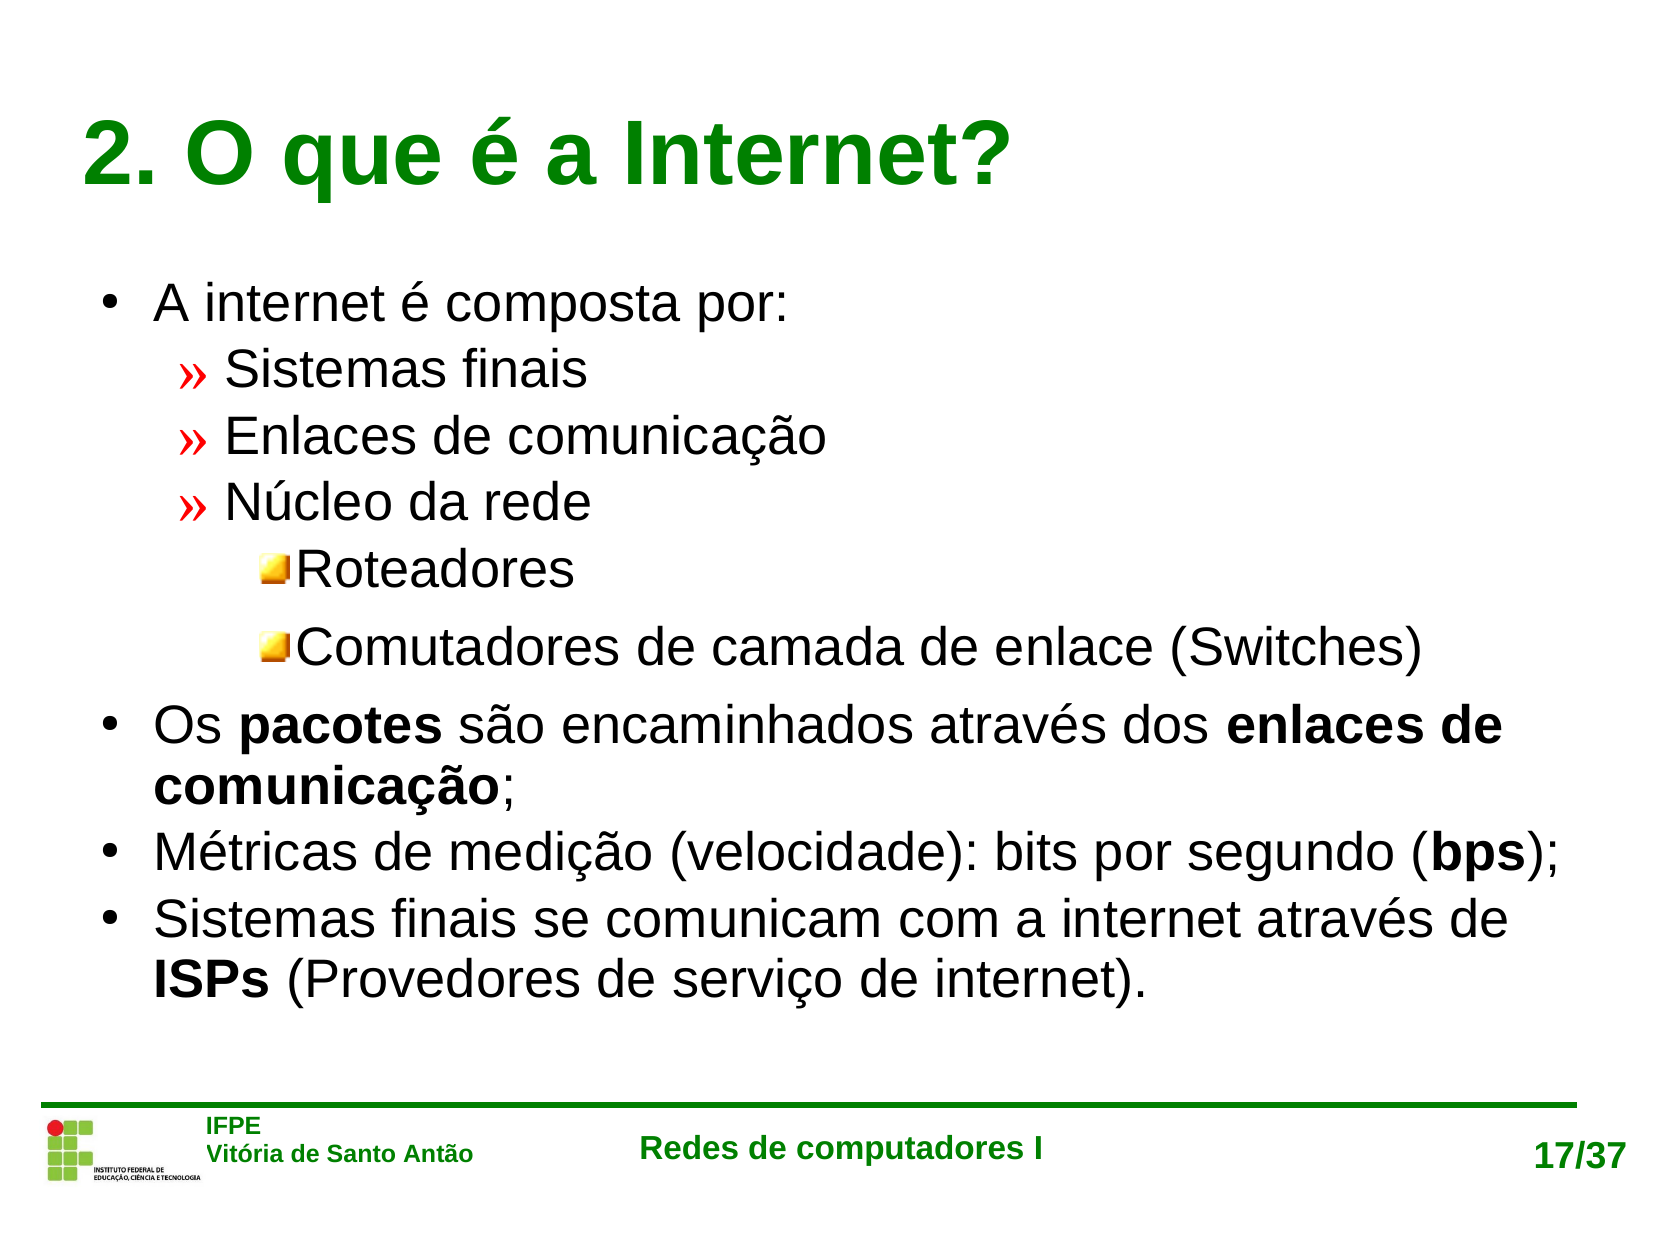

# 2. O que é a Internet?
A internet é composta por:
Sistemas finais
Enlaces de comunicação
Núcleo da rede
Roteadores
Comutadores de camada de enlace (Switches)
Os pacotes são encaminhados através dos enlaces de comunicação;
Métricas de medição (velocidade): bits por segundo (bps);
Sistemas finais se comunicam com a internet através de ISPs (Provedores de serviço de internet).